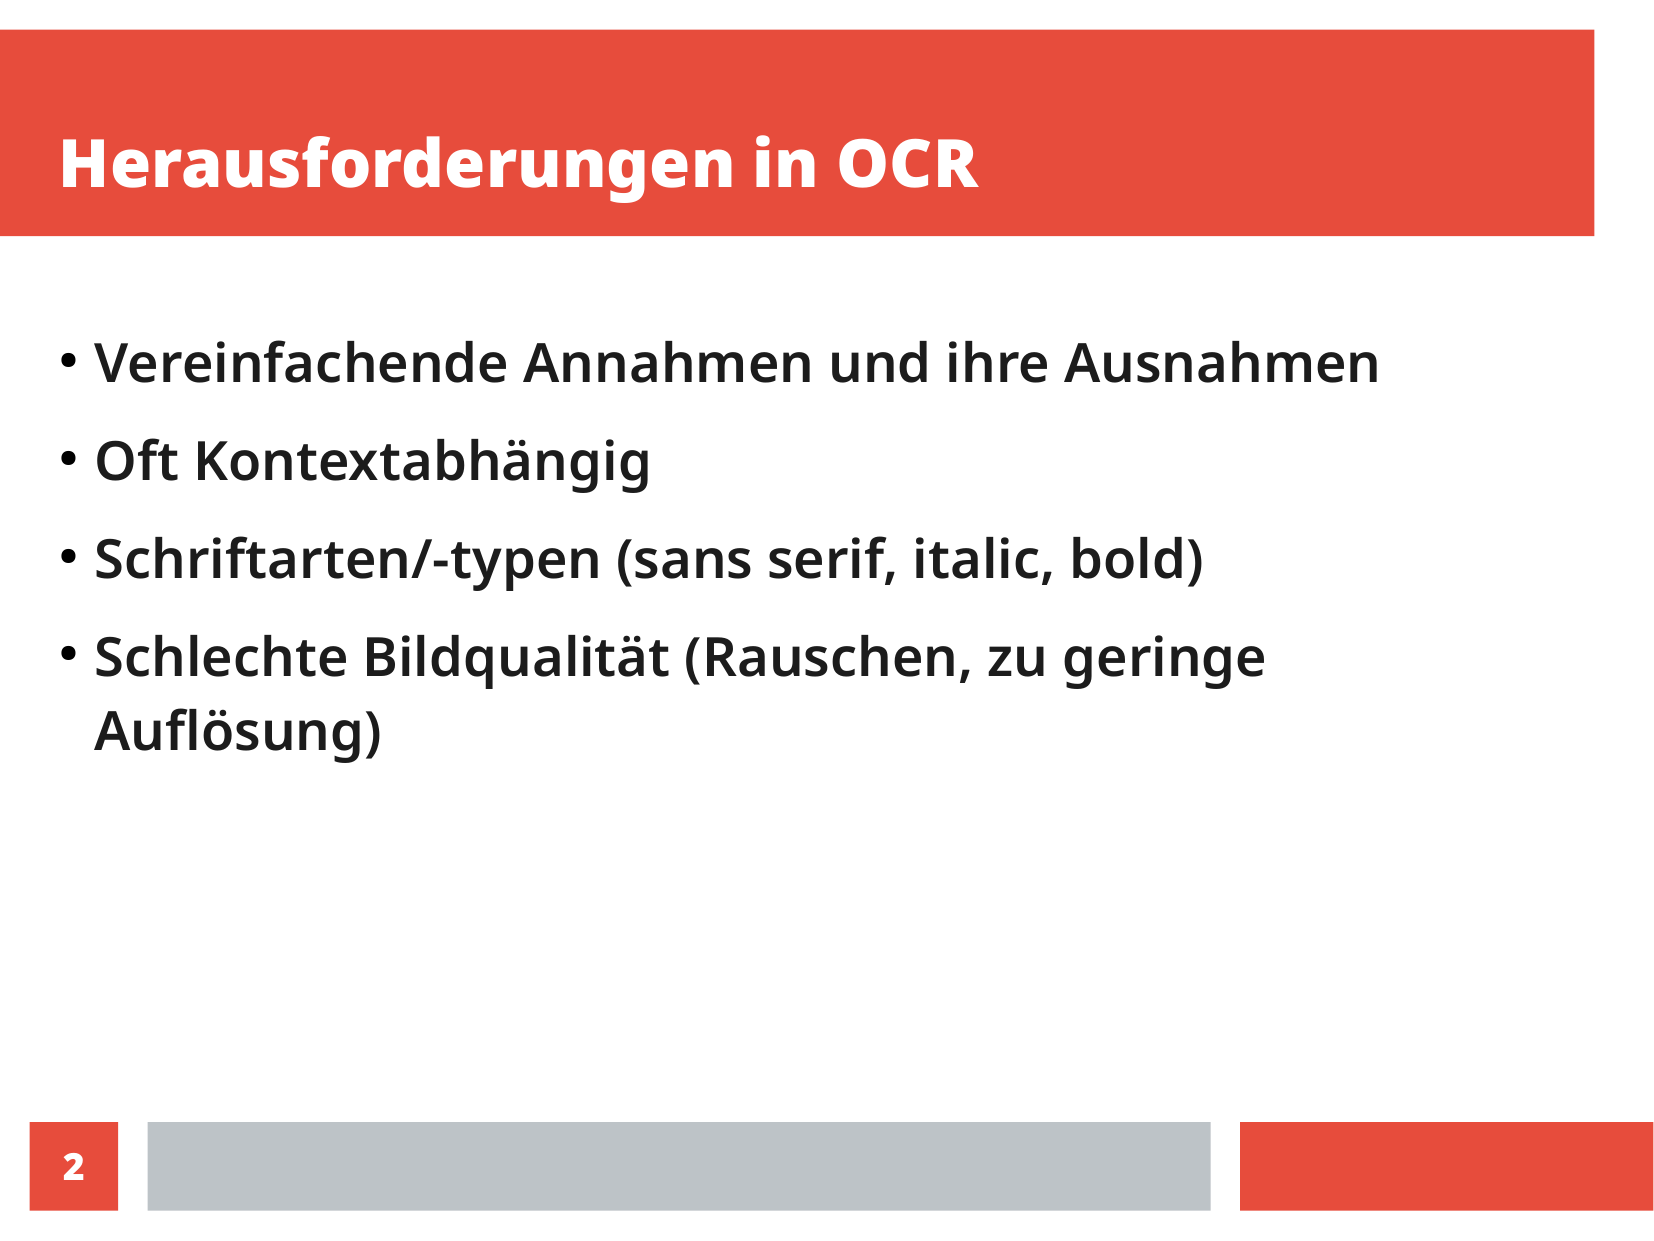

# Herausforderungen in OCR
Vereinfachende Annahmen und ihre Ausnahmen
Oft Kontextabhängig
Schriftarten/-typen (sans serif, italic, bold)
Schlechte Bildqualität (Rauschen, zu geringe Auflösung)
2